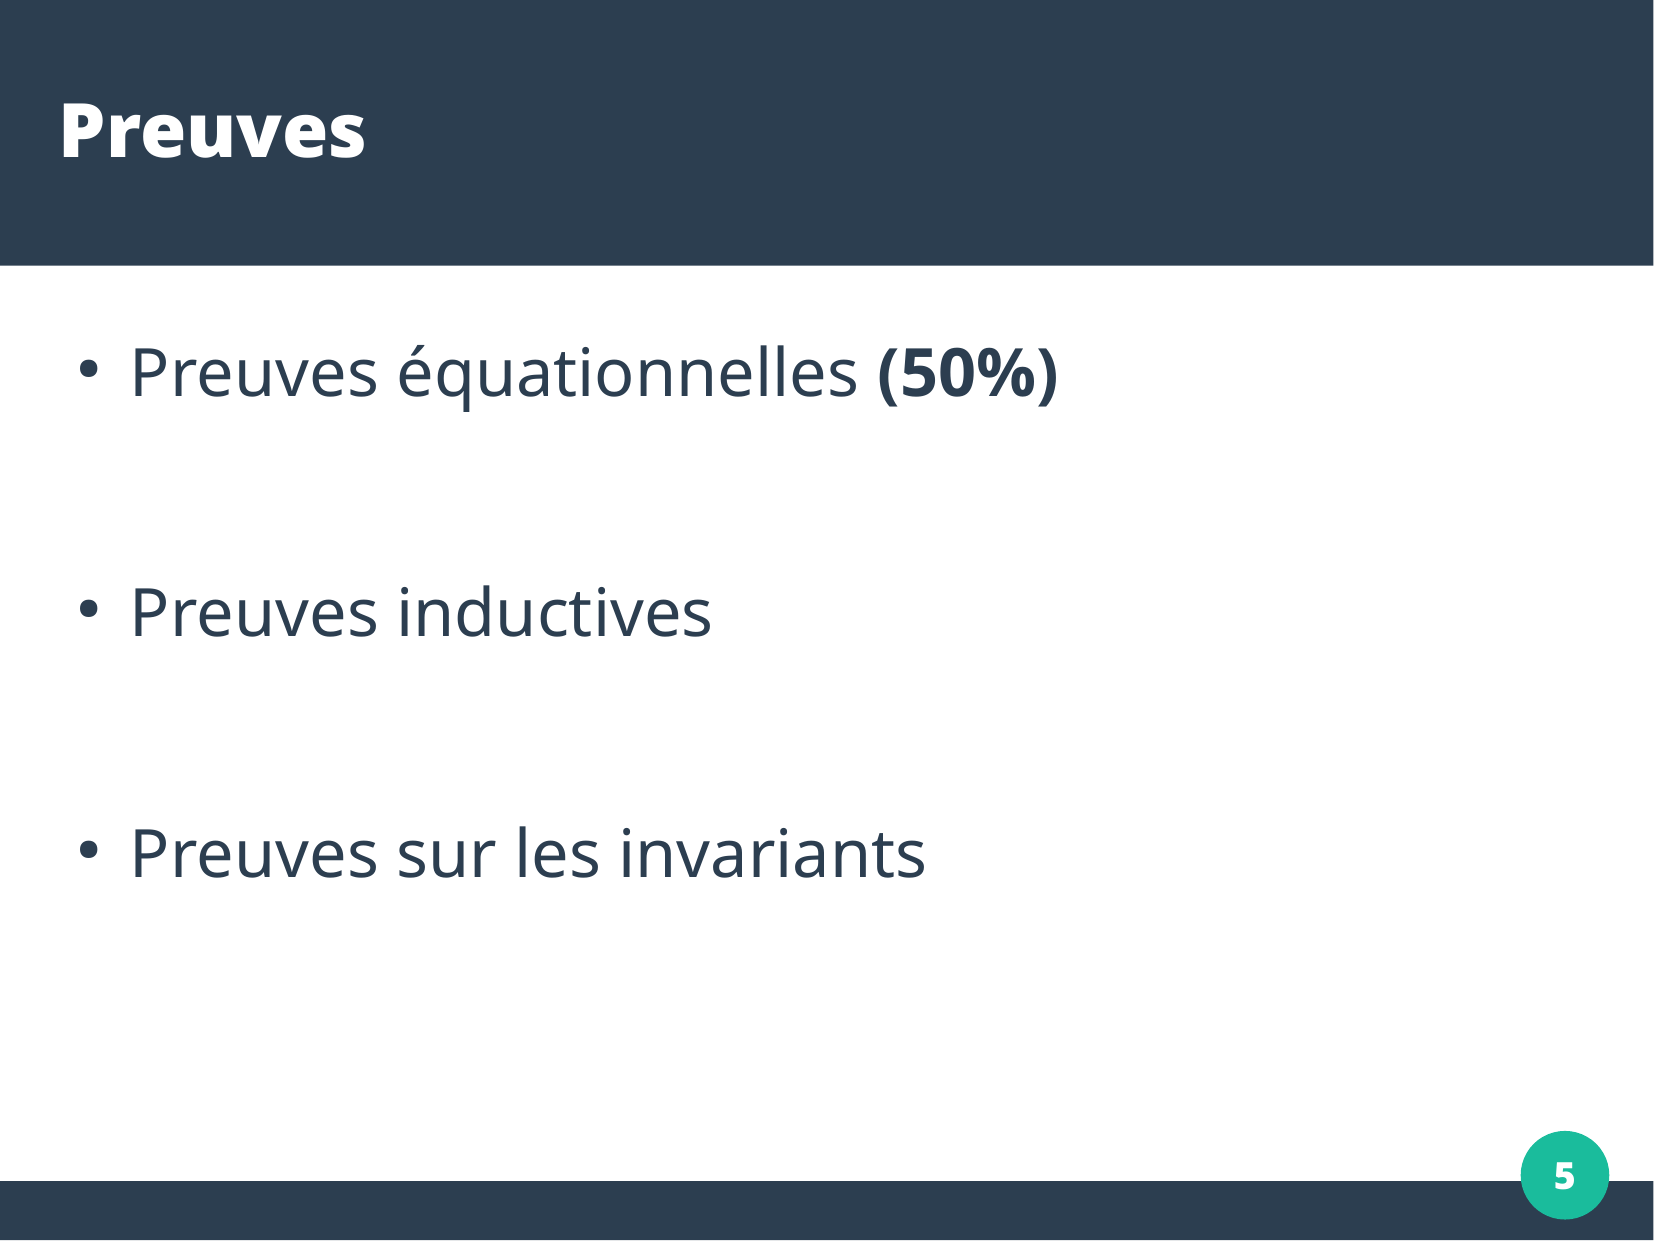

# Preuves
Preuves équationnelles (50%)
Preuves inductives
Preuves sur les invariants
5